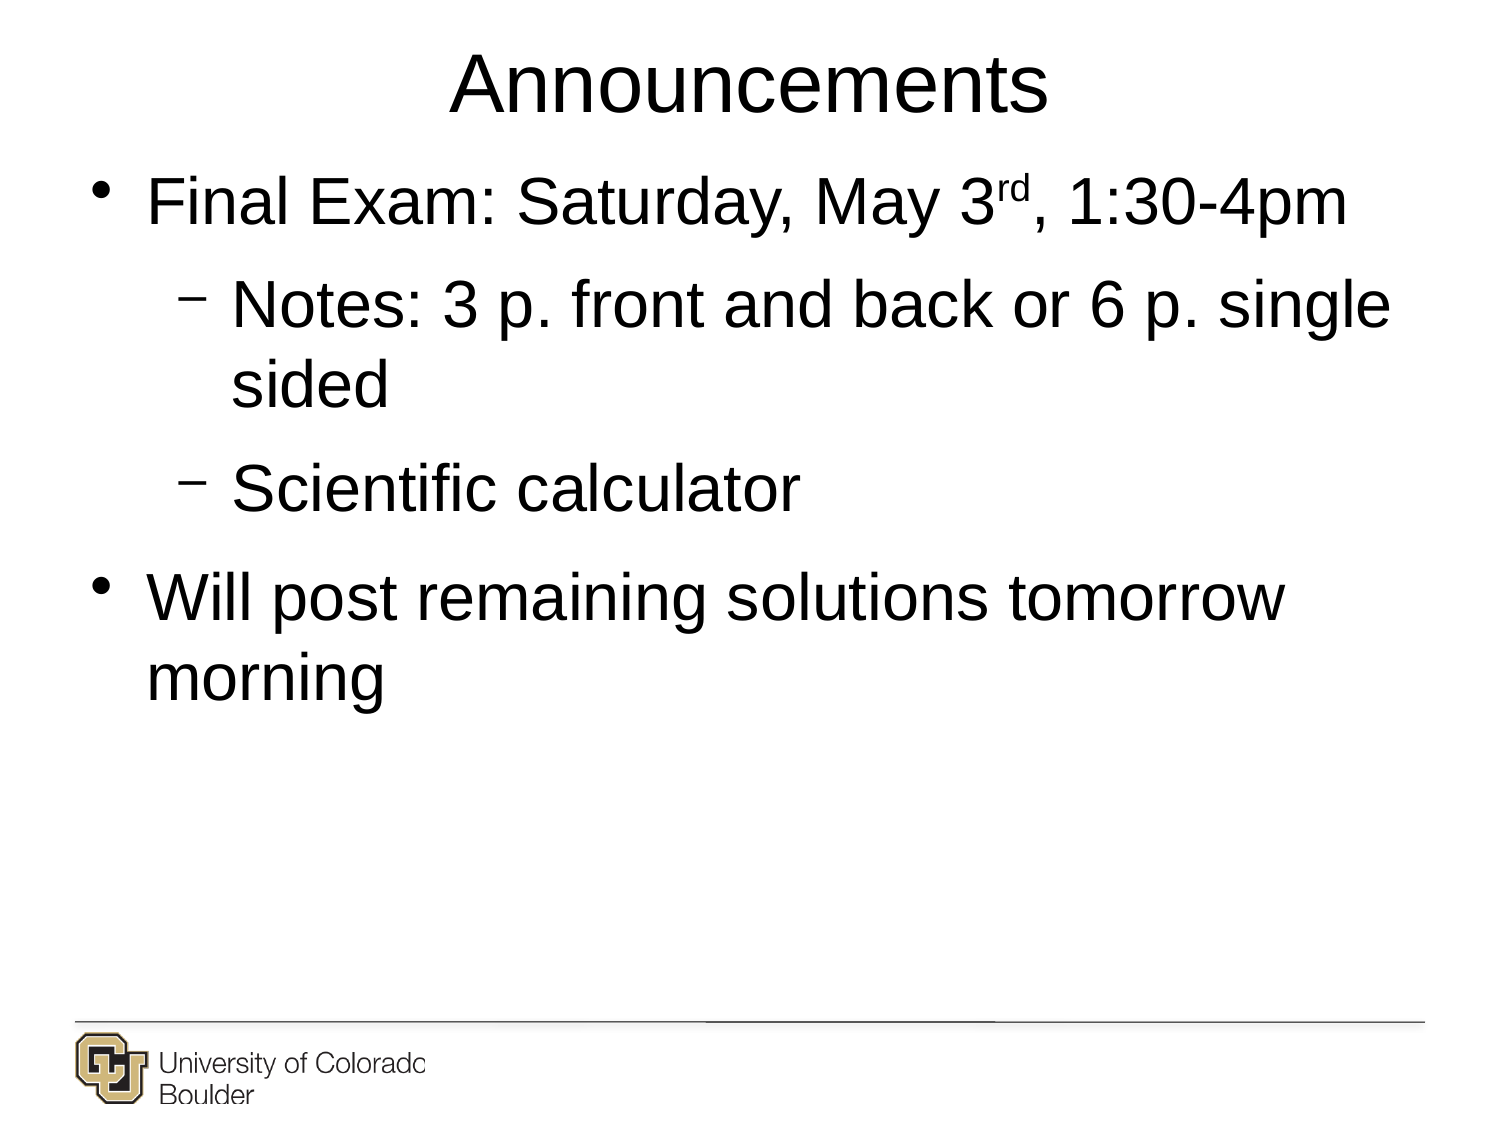

# Announcements
Final Exam: Saturday, May 3rd, 1:30-4pm
Notes: 3 p. front and back or 6 p. single sided
Scientific calculator
Will post remaining solutions tomorrow morning